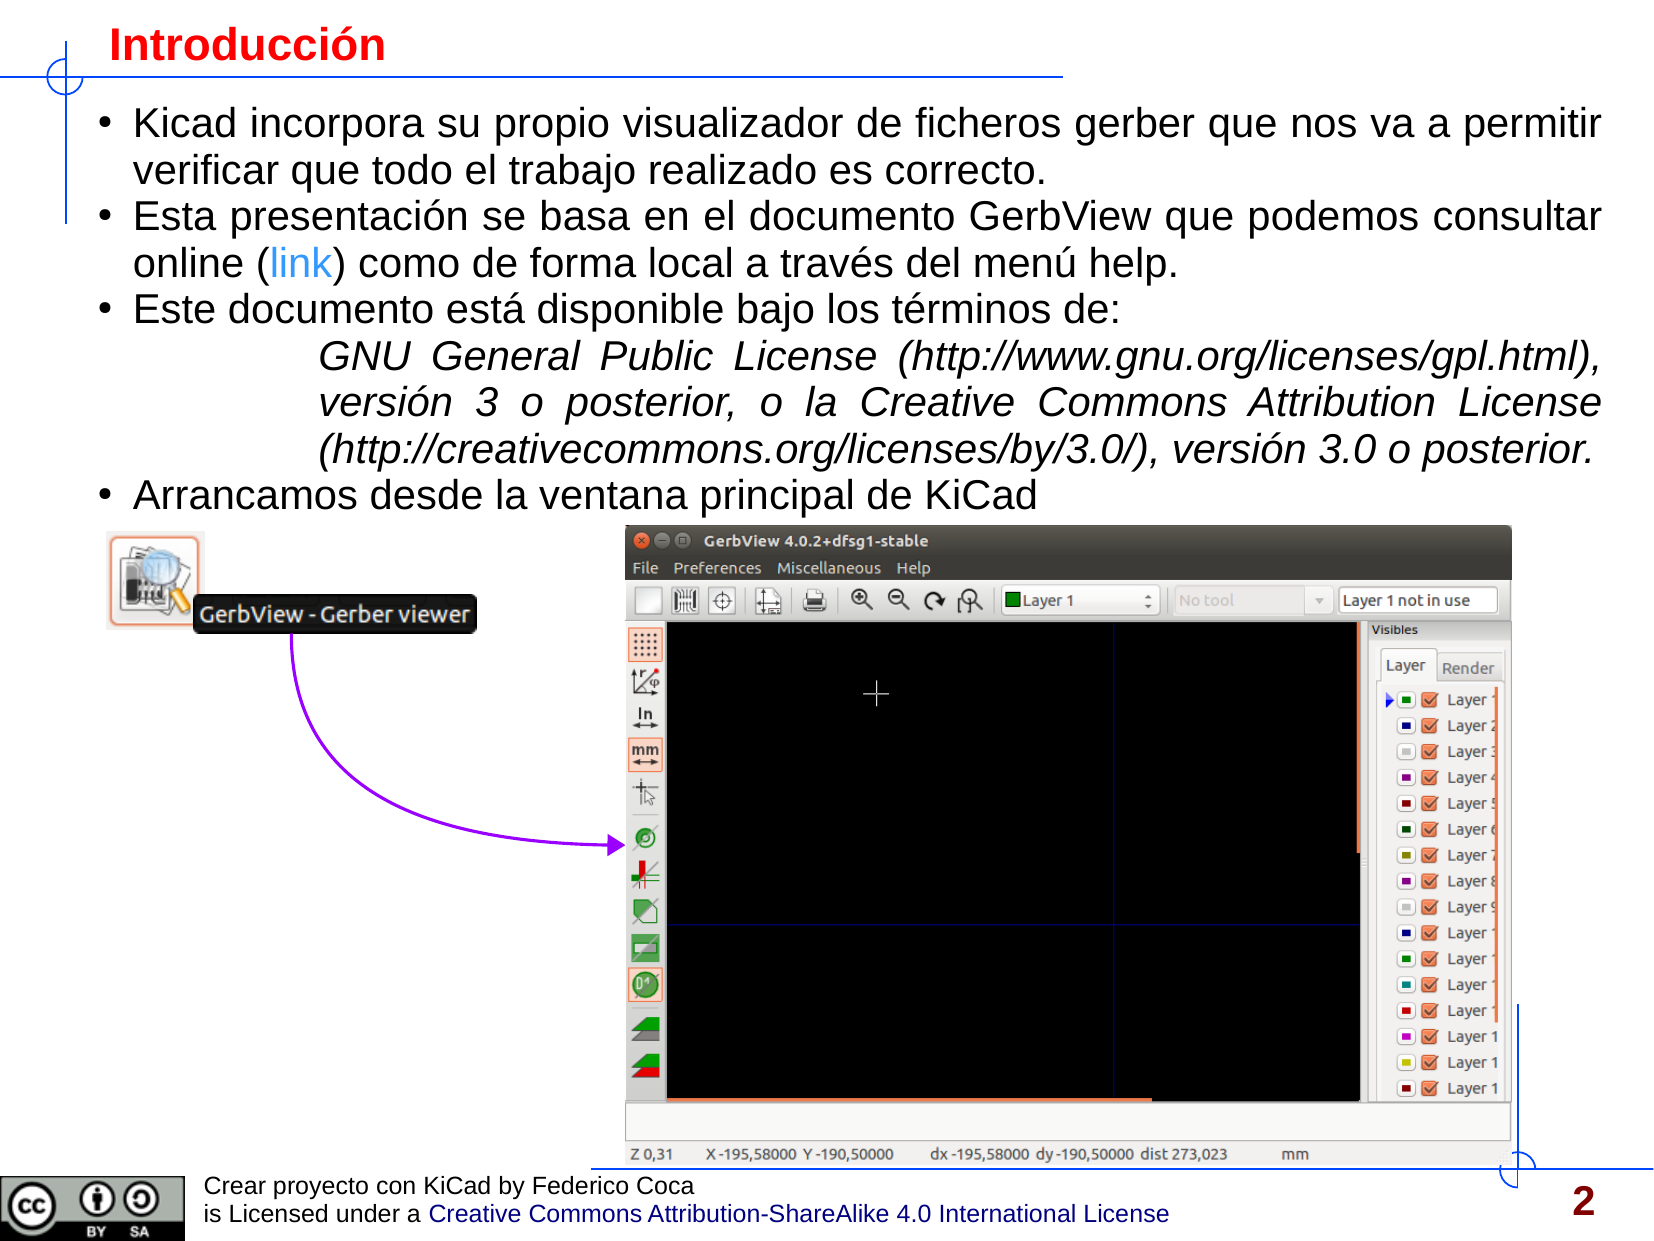

Introducción
Kicad incorpora su propio visualizador de ficheros gerber que nos va a permitir verificar que todo el trabajo realizado es correcto.
Esta presentación se basa en el documento GerbView que podemos consultar online (link) como de forma local a través del menú help.
Este documento está disponible bajo los términos de:
GNU General Public License (http://www.gnu.org/licenses/gpl.html), versión 3 o posterior, o la Creative Commons Attribution License (http://creativecommons.org/licenses/by/3.0/), versión 3.0 o posterior.
Arrancamos desde la ventana principal de KiCad
Crear proyecto con KiCad by Federico Coca
is Licensed under a Creative Commons Attribution-ShareAlike 4.0 International License